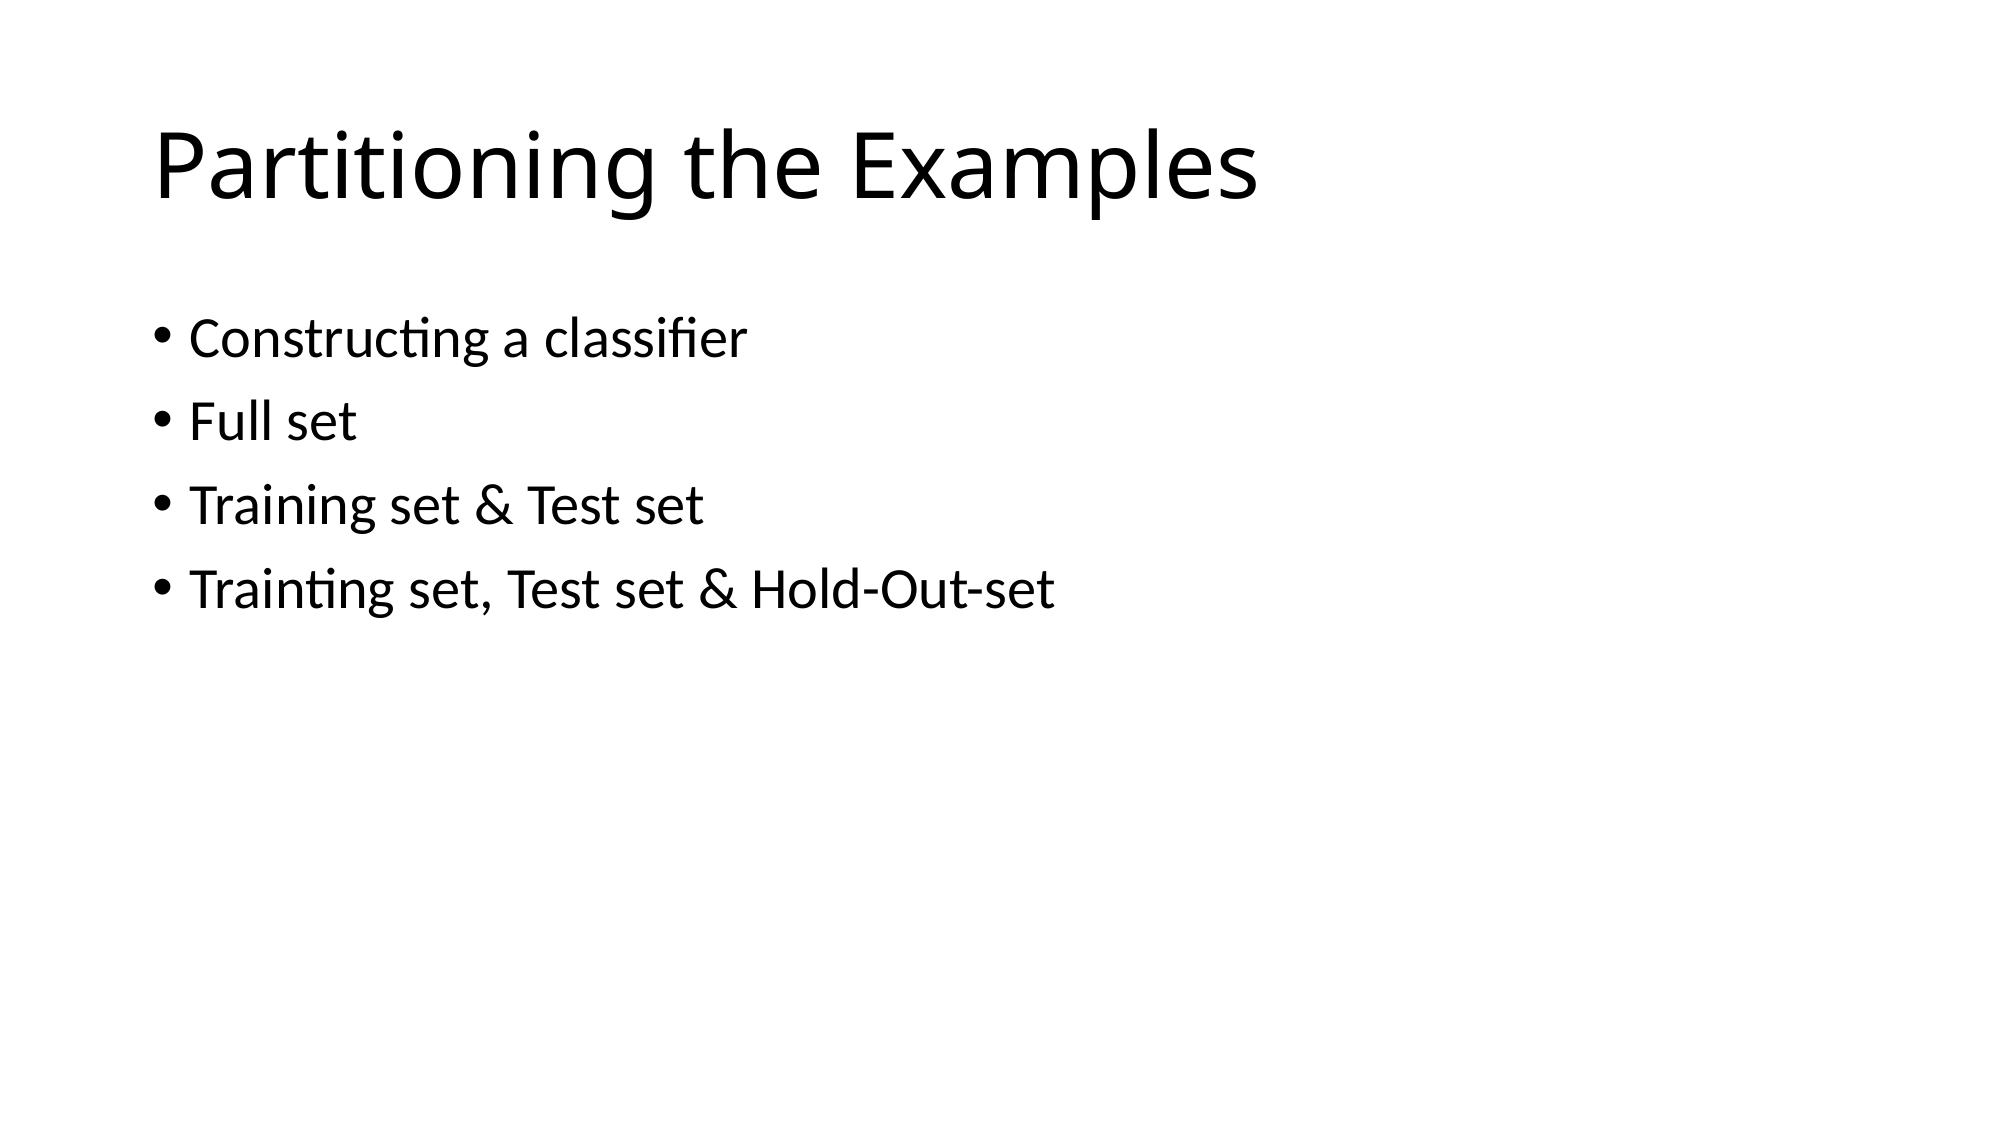

# Partitioning the Examples
Constructing a classifier
Full set
Training set & Test set
Trainting set, Test set & Hold-Out-set